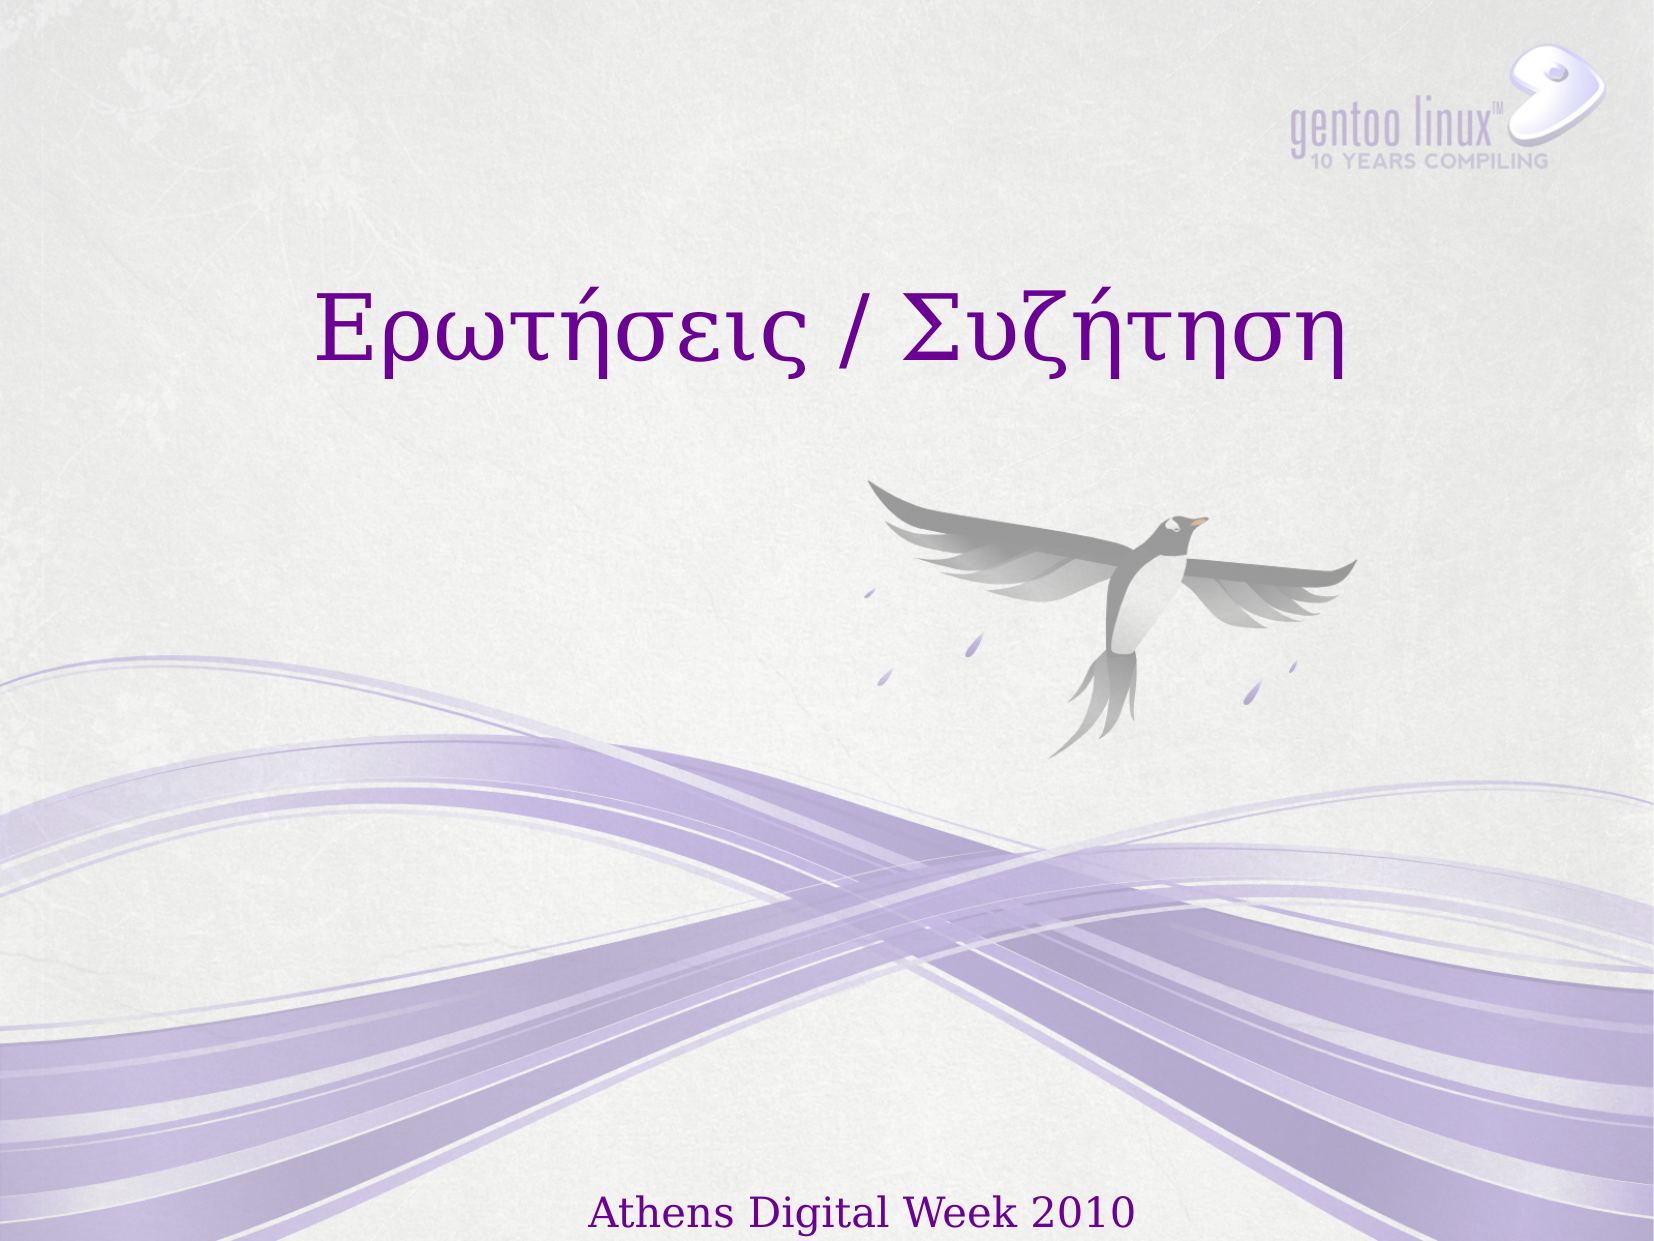

# Ερωτήσεις / Συζήτηση
Athens Digital Week 2010